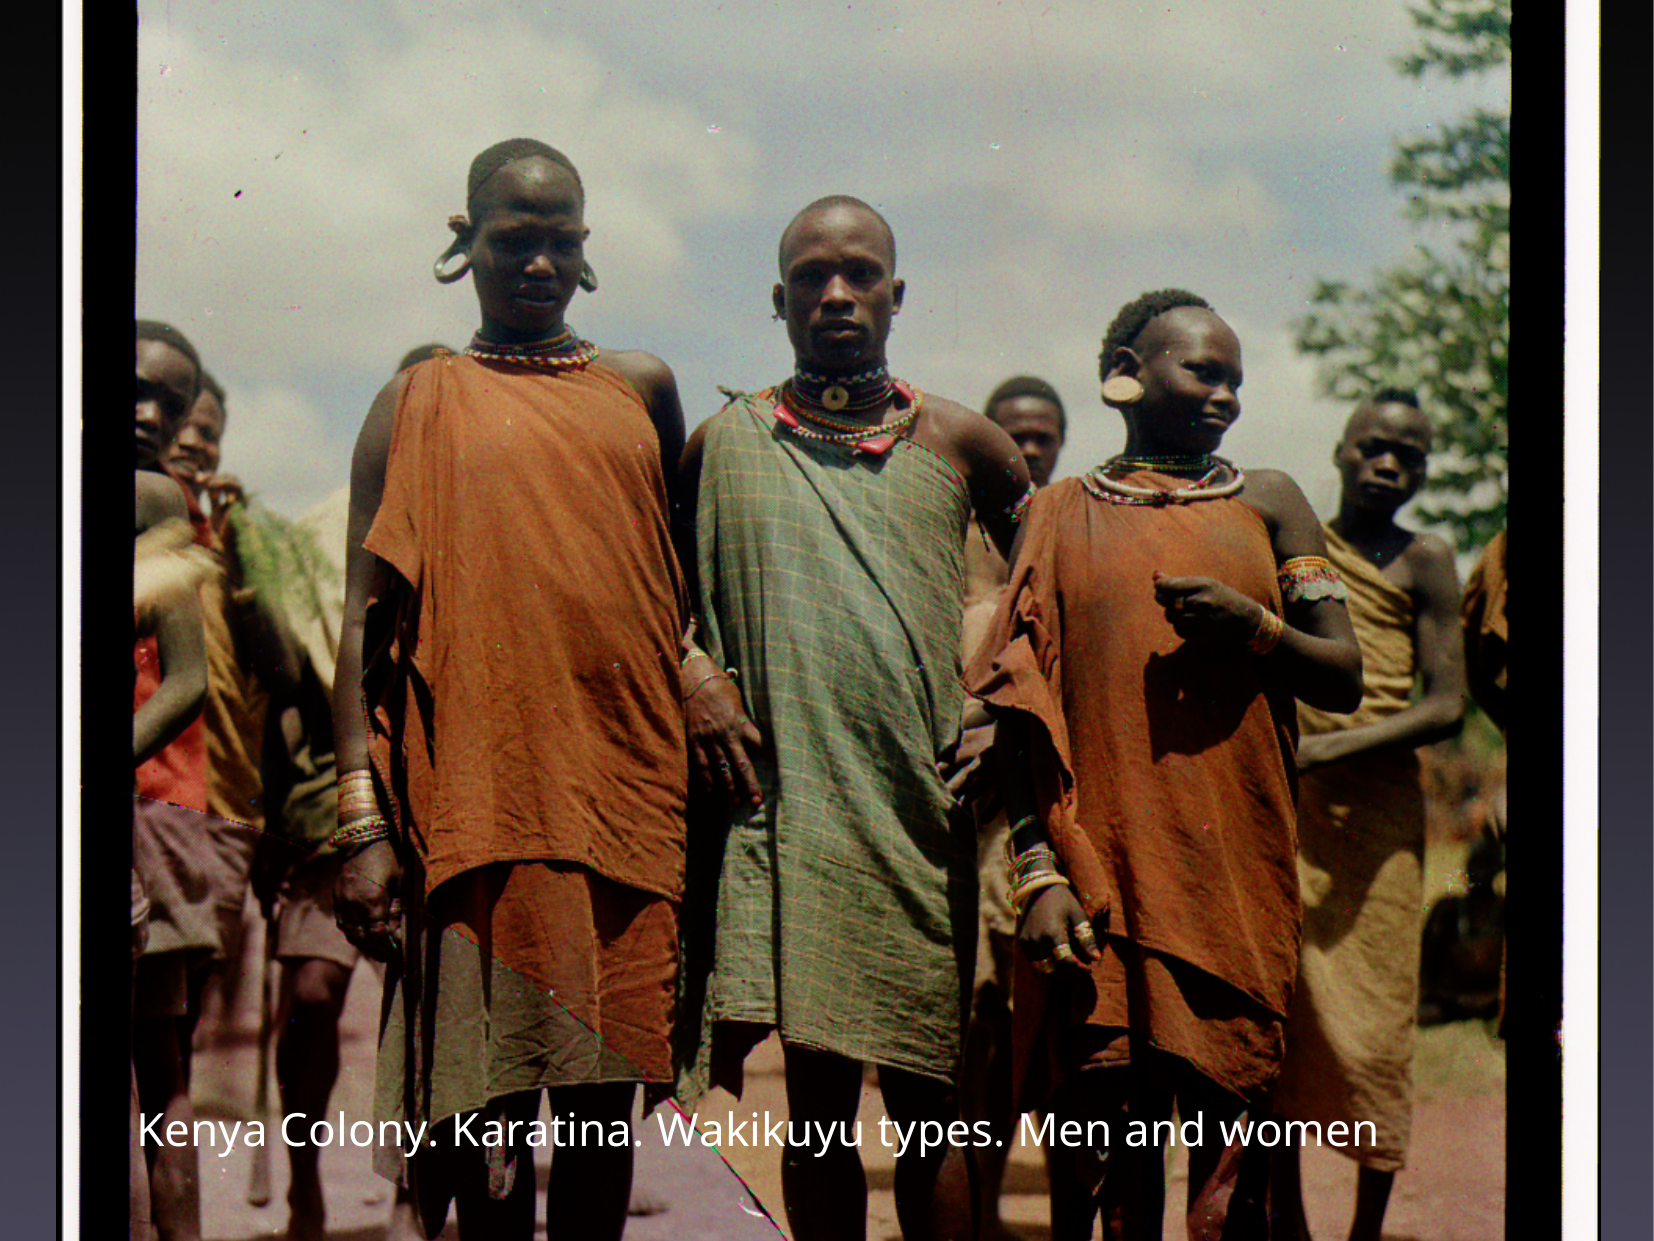

# Kenya Colony. Karatina. Wakikuyu types. Men and women